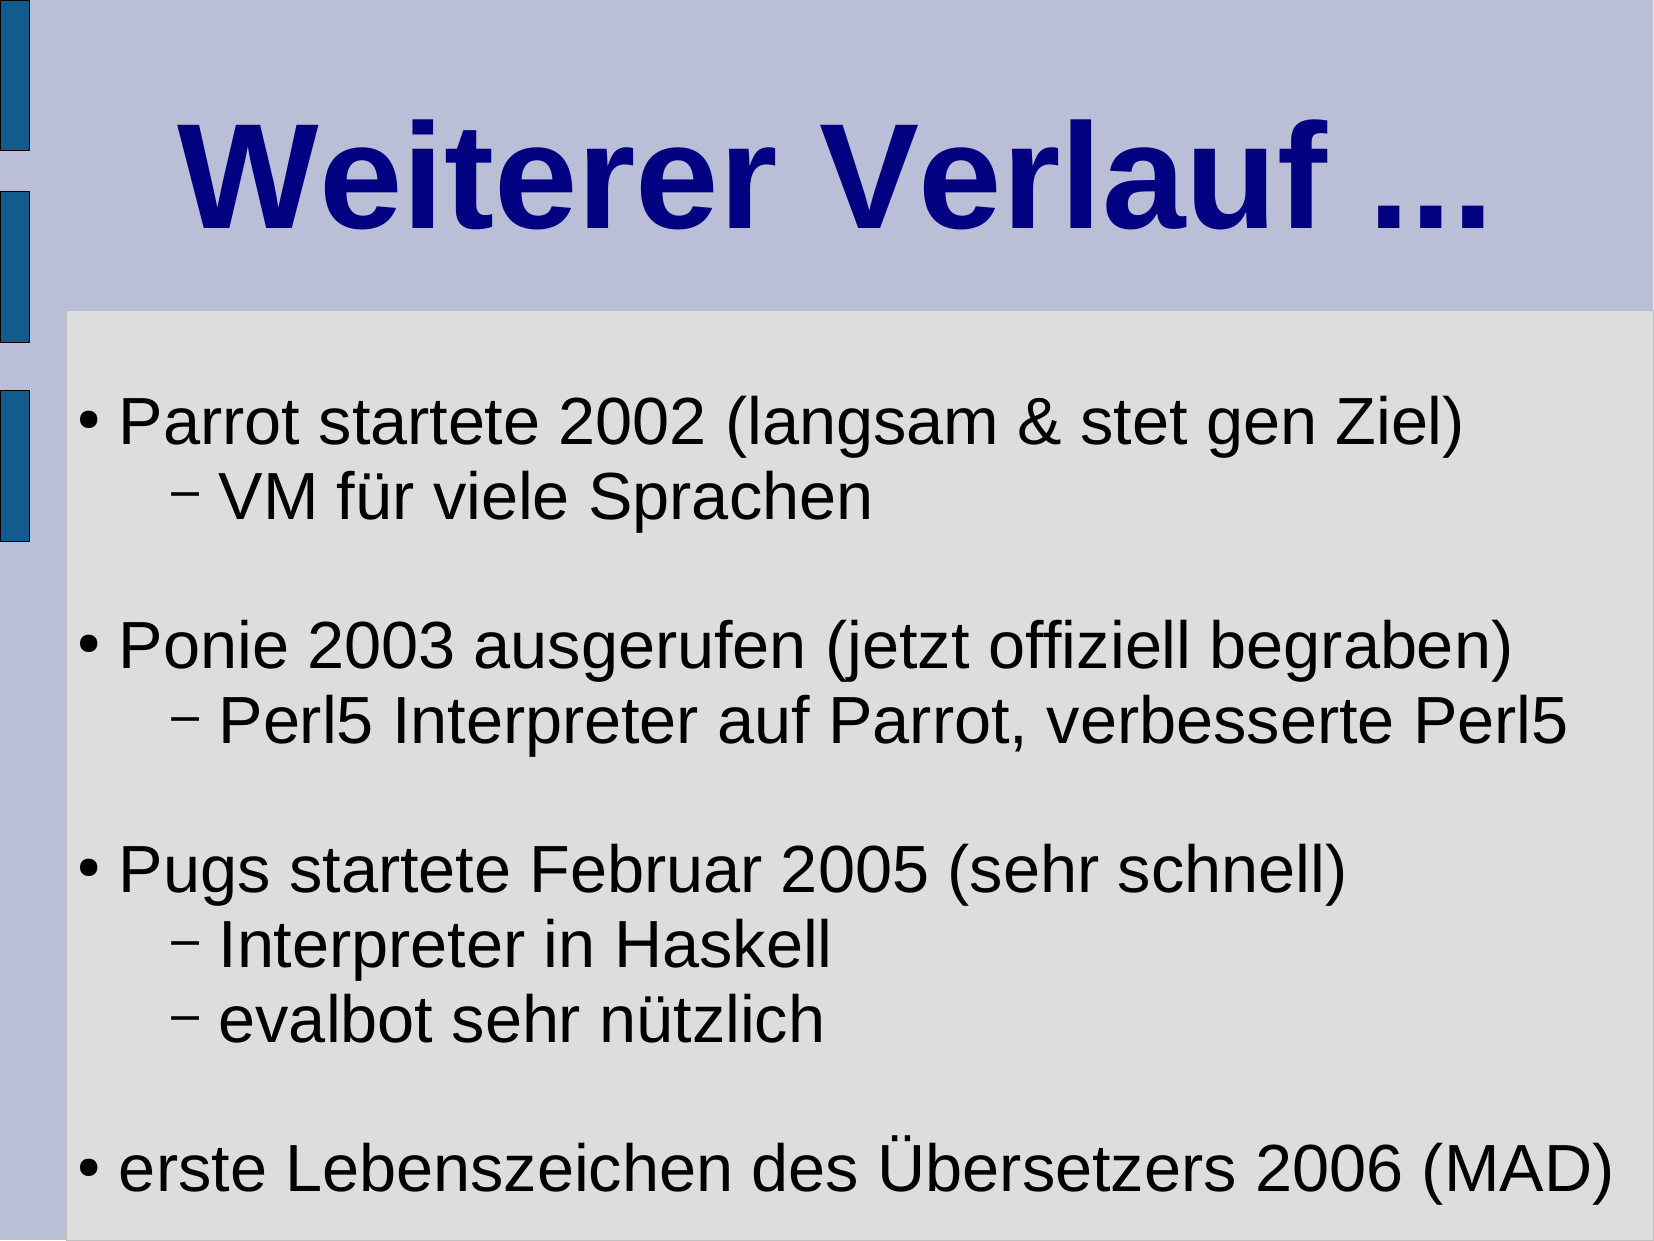

# Weiterer Verlauf ...
 Parrot startete 2002 (langsam & stet gen Ziel)
VM für viele Sprachen
 Ponie 2003 ausgerufen (jetzt offiziell begraben)
Perl5 Interpreter auf Parrot, verbesserte Perl5
 Pugs startete Februar 2005 (sehr schnell)
Interpreter in Haskell
evalbot sehr nützlich
 erste Lebenszeichen des Übersetzers 2006 (MAD)